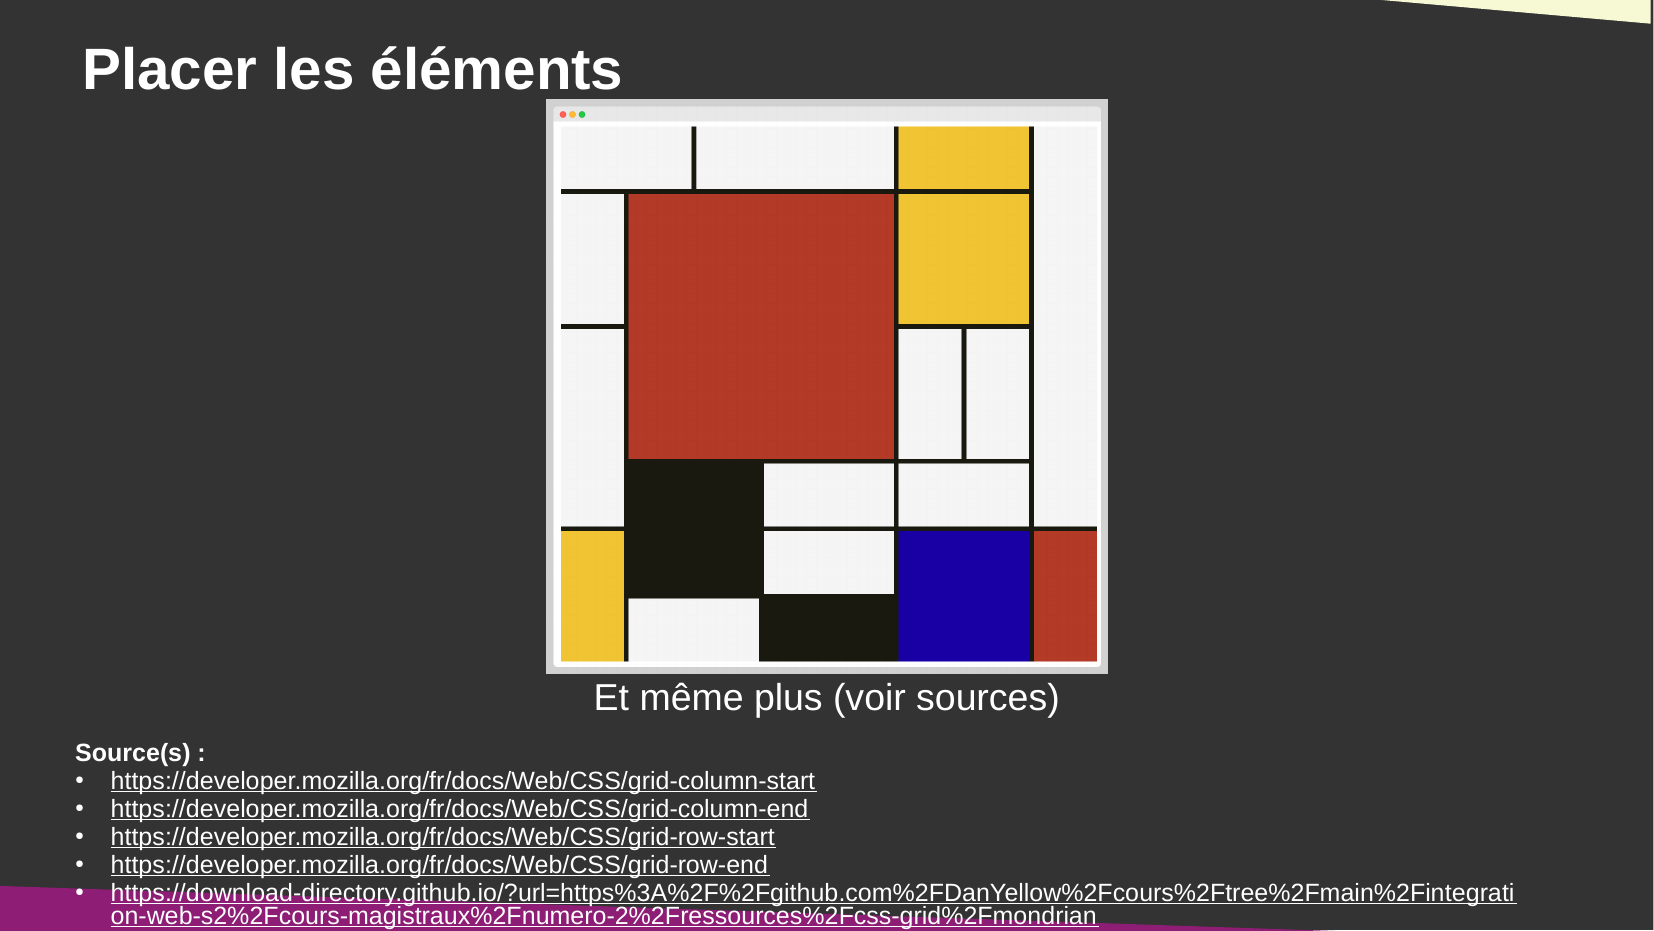

# Placer les éléments
Et même plus (voir sources)
Source(s) :
https://developer.mozilla.org/fr/docs/Web/CSS/grid-column-start
https://developer.mozilla.org/fr/docs/Web/CSS/grid-column-end
https://developer.mozilla.org/fr/docs/Web/CSS/grid-row-start
https://developer.mozilla.org/fr/docs/Web/CSS/grid-row-end
https://download-directory.github.io/?url=https%3A%2F%2Fgithub.com%2FDanYellow%2Fcours%2Ftree%2Fmain%2Fintegration-web-s2%2Fcours-magistraux%2Fnumero-2%2Fressources%2Fcss-grid%2Fmondrian